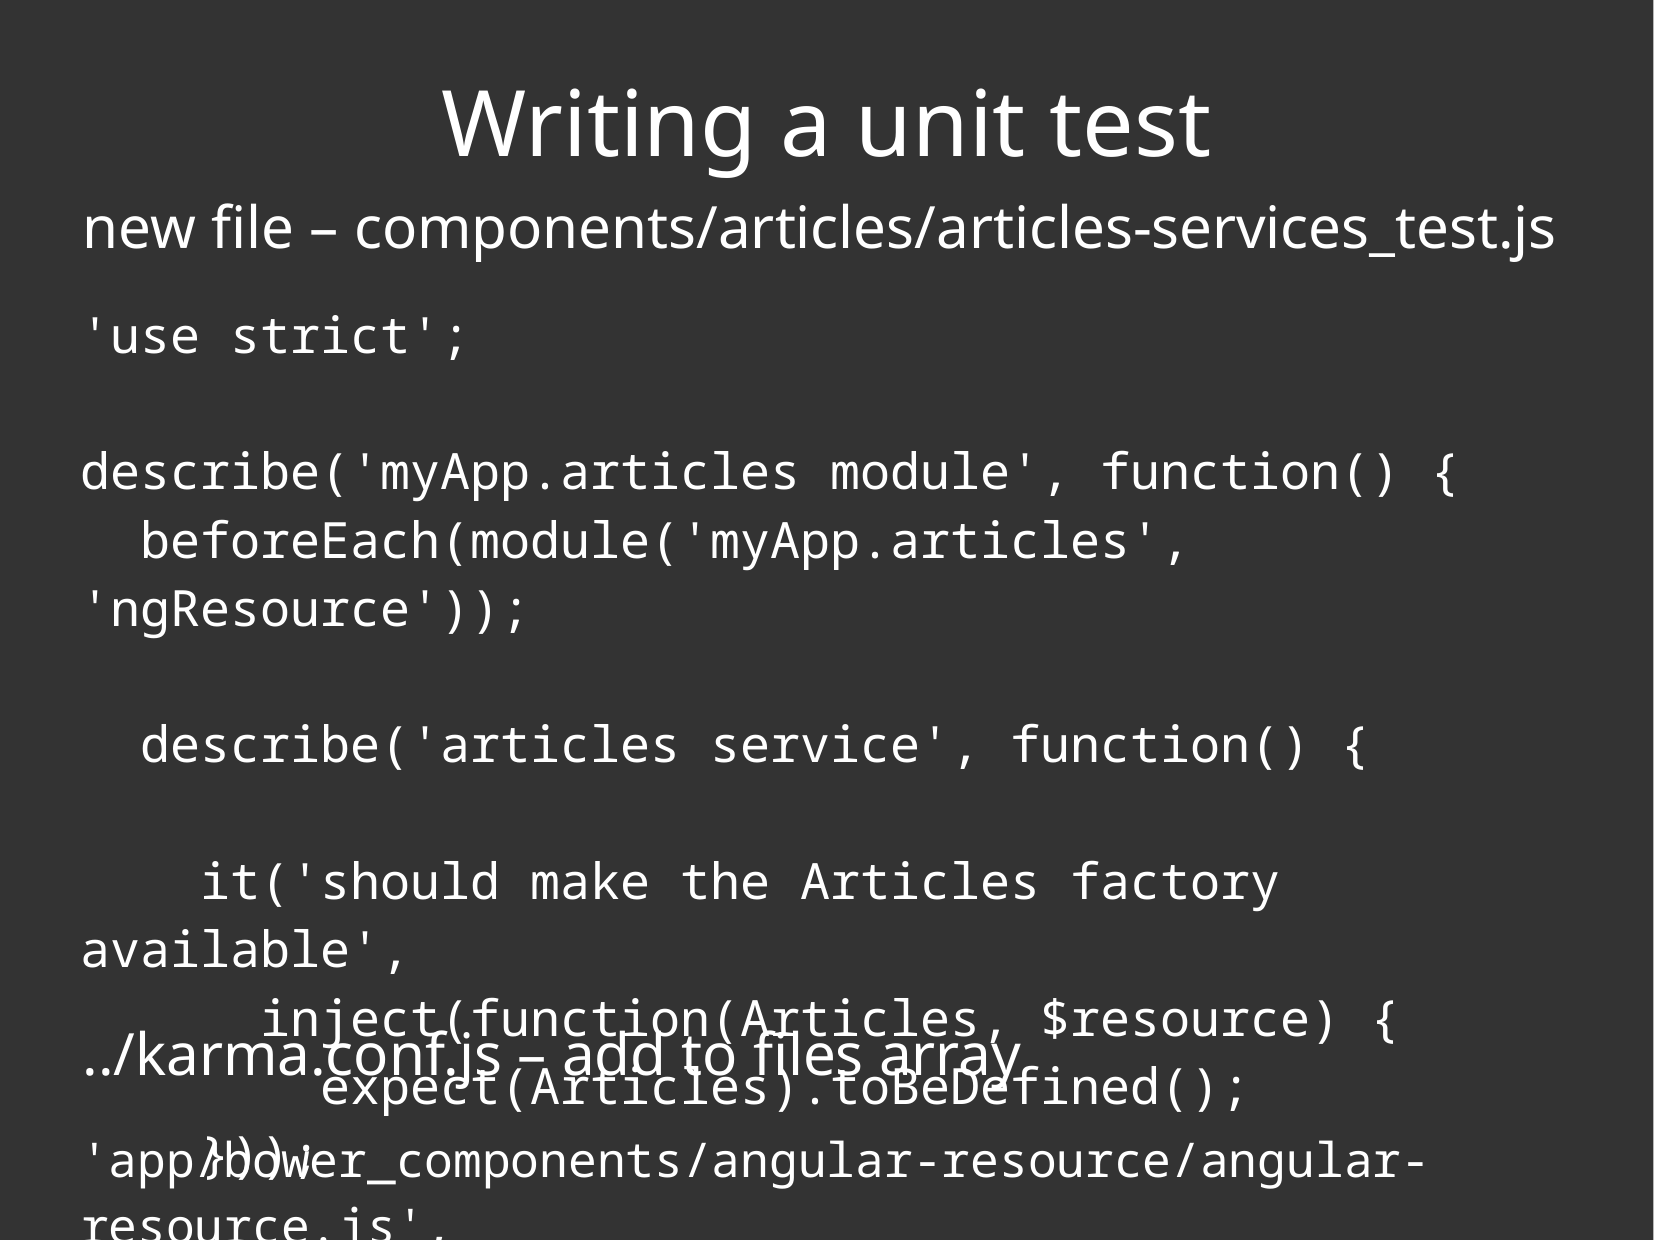

# Writing a unit test
new file – components/articles/articles-services_test.js
'use strict';
describe('myApp.articles module', function() {
 beforeEach(module('myApp.articles', 'ngResource'));
 describe('articles service', function() {
 it('should make the Articles factory available',
 inject(function(Articles, $resource) {
 expect(Articles).toBeDefined();
 }));
 });
});
../karma.conf.js – add to files array
'app/bower_components/angular-resource/angular-resource.js',